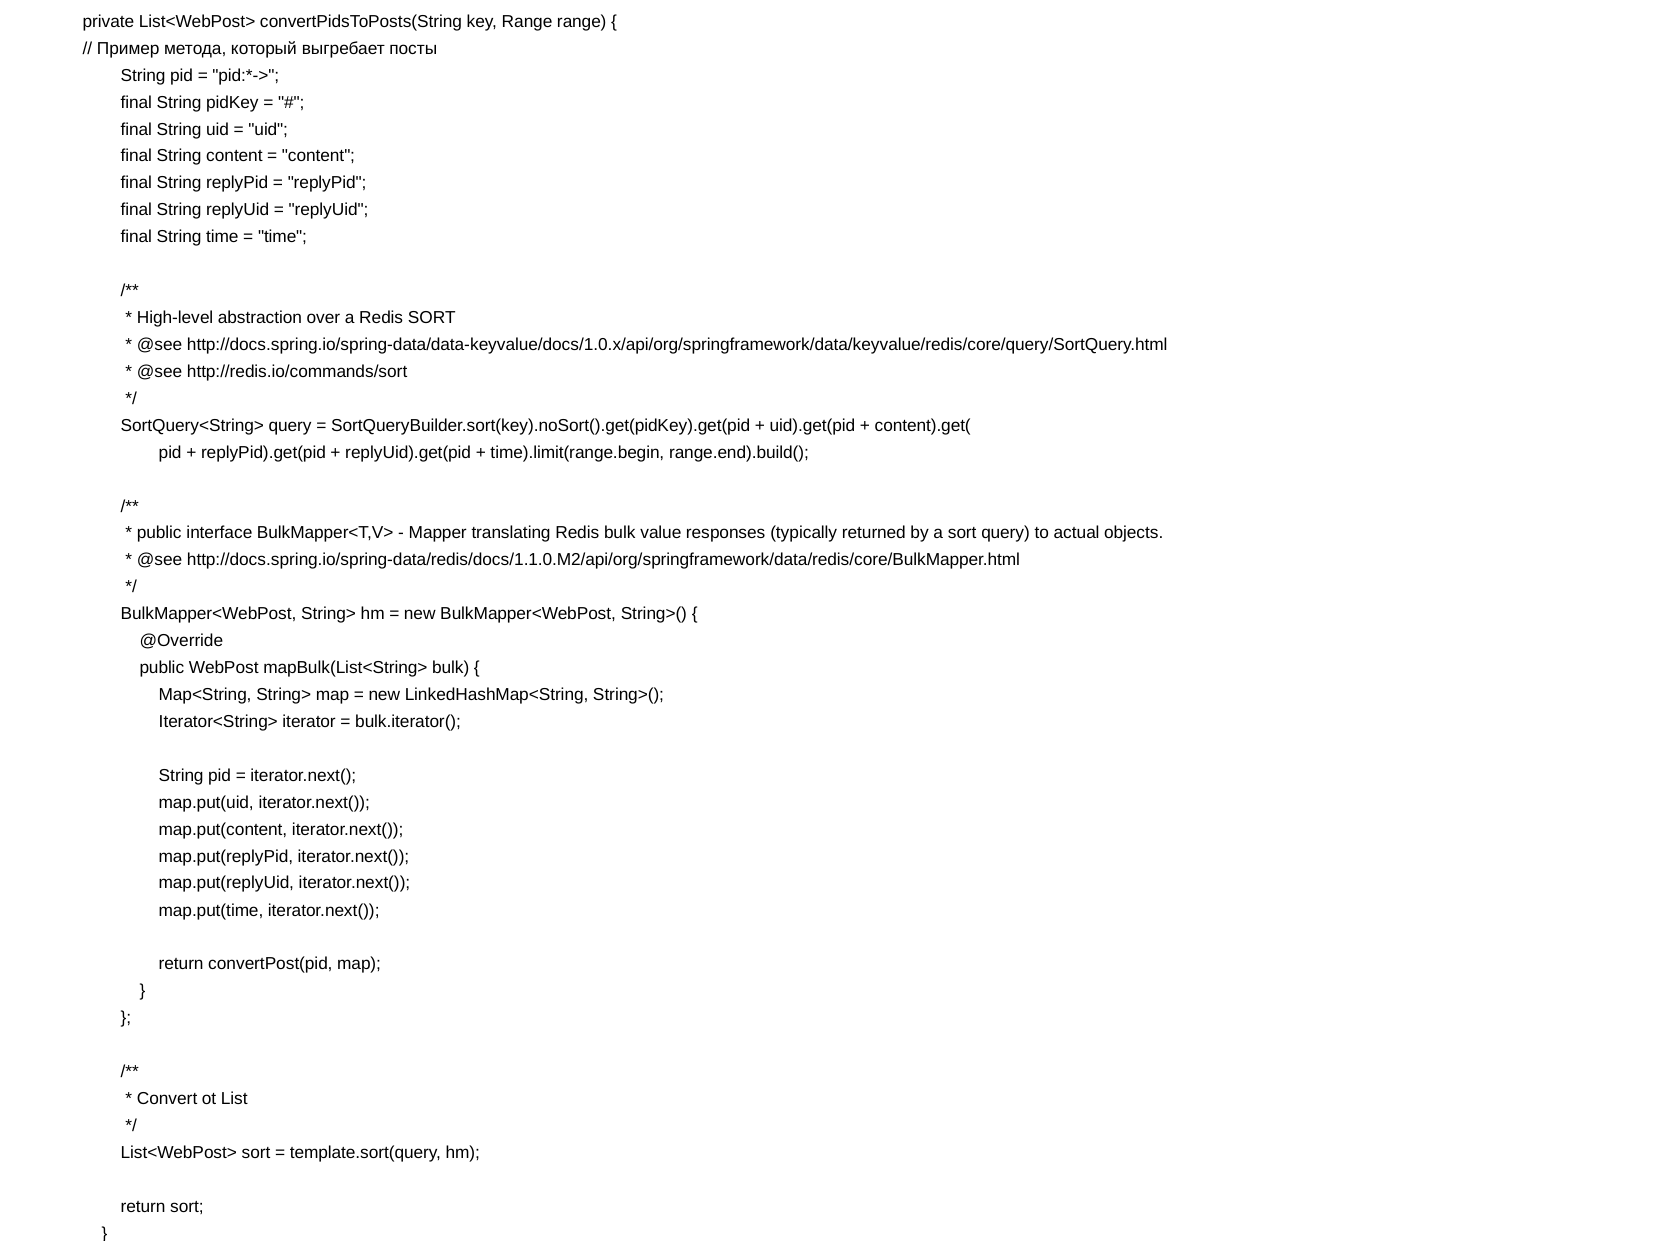

# private List<WebPost> convertPidsToPosts(String key, Range range) {
// Пример метода, который выгребает посты
 String pid = "pid:*->";
 final String pidKey = "#";
 final String uid = "uid";
 final String content = "content";
 final String replyPid = "replyPid";
 final String replyUid = "replyUid";
 final String time = "time";
 /**
 * High-level abstraction over a Redis SORT
 * @see http://docs.spring.io/spring-data/data-keyvalue/docs/1.0.x/api/org/springframework/data/keyvalue/redis/core/query/SortQuery.html
 * @see http://redis.io/commands/sort
 */
 SortQuery<String> query = SortQueryBuilder.sort(key).noSort().get(pidKey).get(pid + uid).get(pid + content).get(
 pid + replyPid).get(pid + replyUid).get(pid + time).limit(range.begin, range.end).build();
 /**
 * public interface BulkMapper<T,V> - Mapper translating Redis bulk value responses (typically returned by a sort query) to actual objects.
 * @see http://docs.spring.io/spring-data/redis/docs/1.1.0.M2/api/org/springframework/data/redis/core/BulkMapper.html
 */
 BulkMapper<WebPost, String> hm = new BulkMapper<WebPost, String>() {
 @Override
 public WebPost mapBulk(List<String> bulk) {
 Map<String, String> map = new LinkedHashMap<String, String>();
 Iterator<String> iterator = bulk.iterator();
 String pid = iterator.next();
 map.put(uid, iterator.next());
 map.put(content, iterator.next());
 map.put(replyPid, iterator.next());
 map.put(replyUid, iterator.next());
 map.put(time, iterator.next());
 return convertPost(pid, map);
 }
 };
 /**
 * Convert ot List
 */
 List<WebPost> sort = template.sort(query, hm);
 return sort;
 }